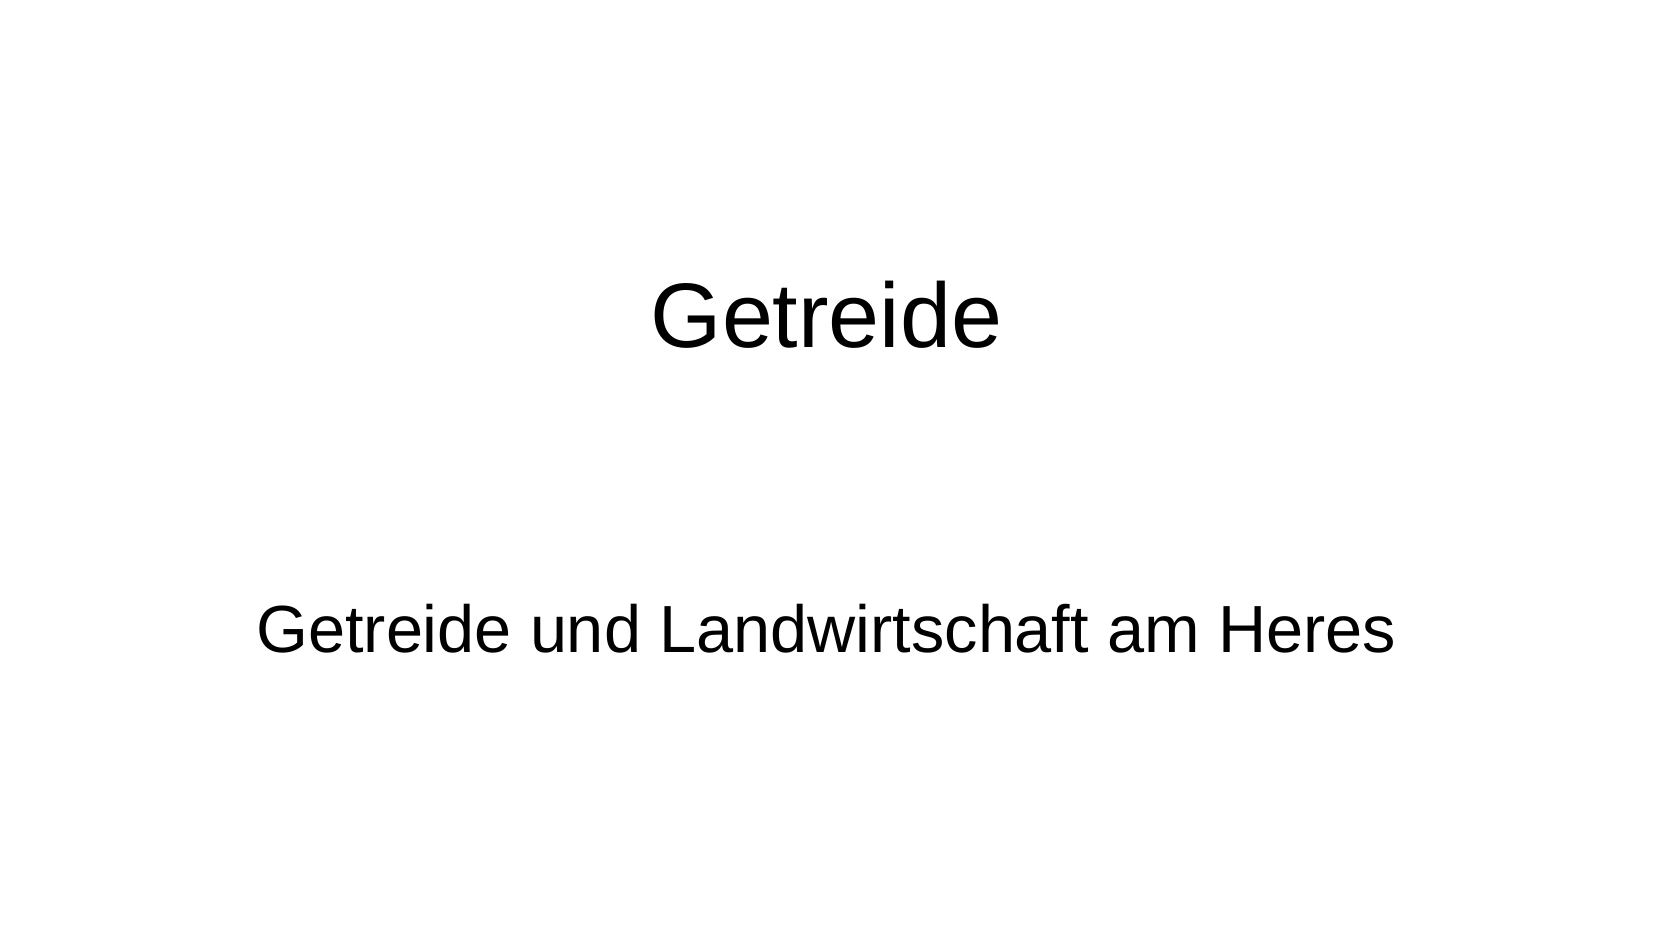

# Getreide
Getreide und Landwirtschaft am Heres